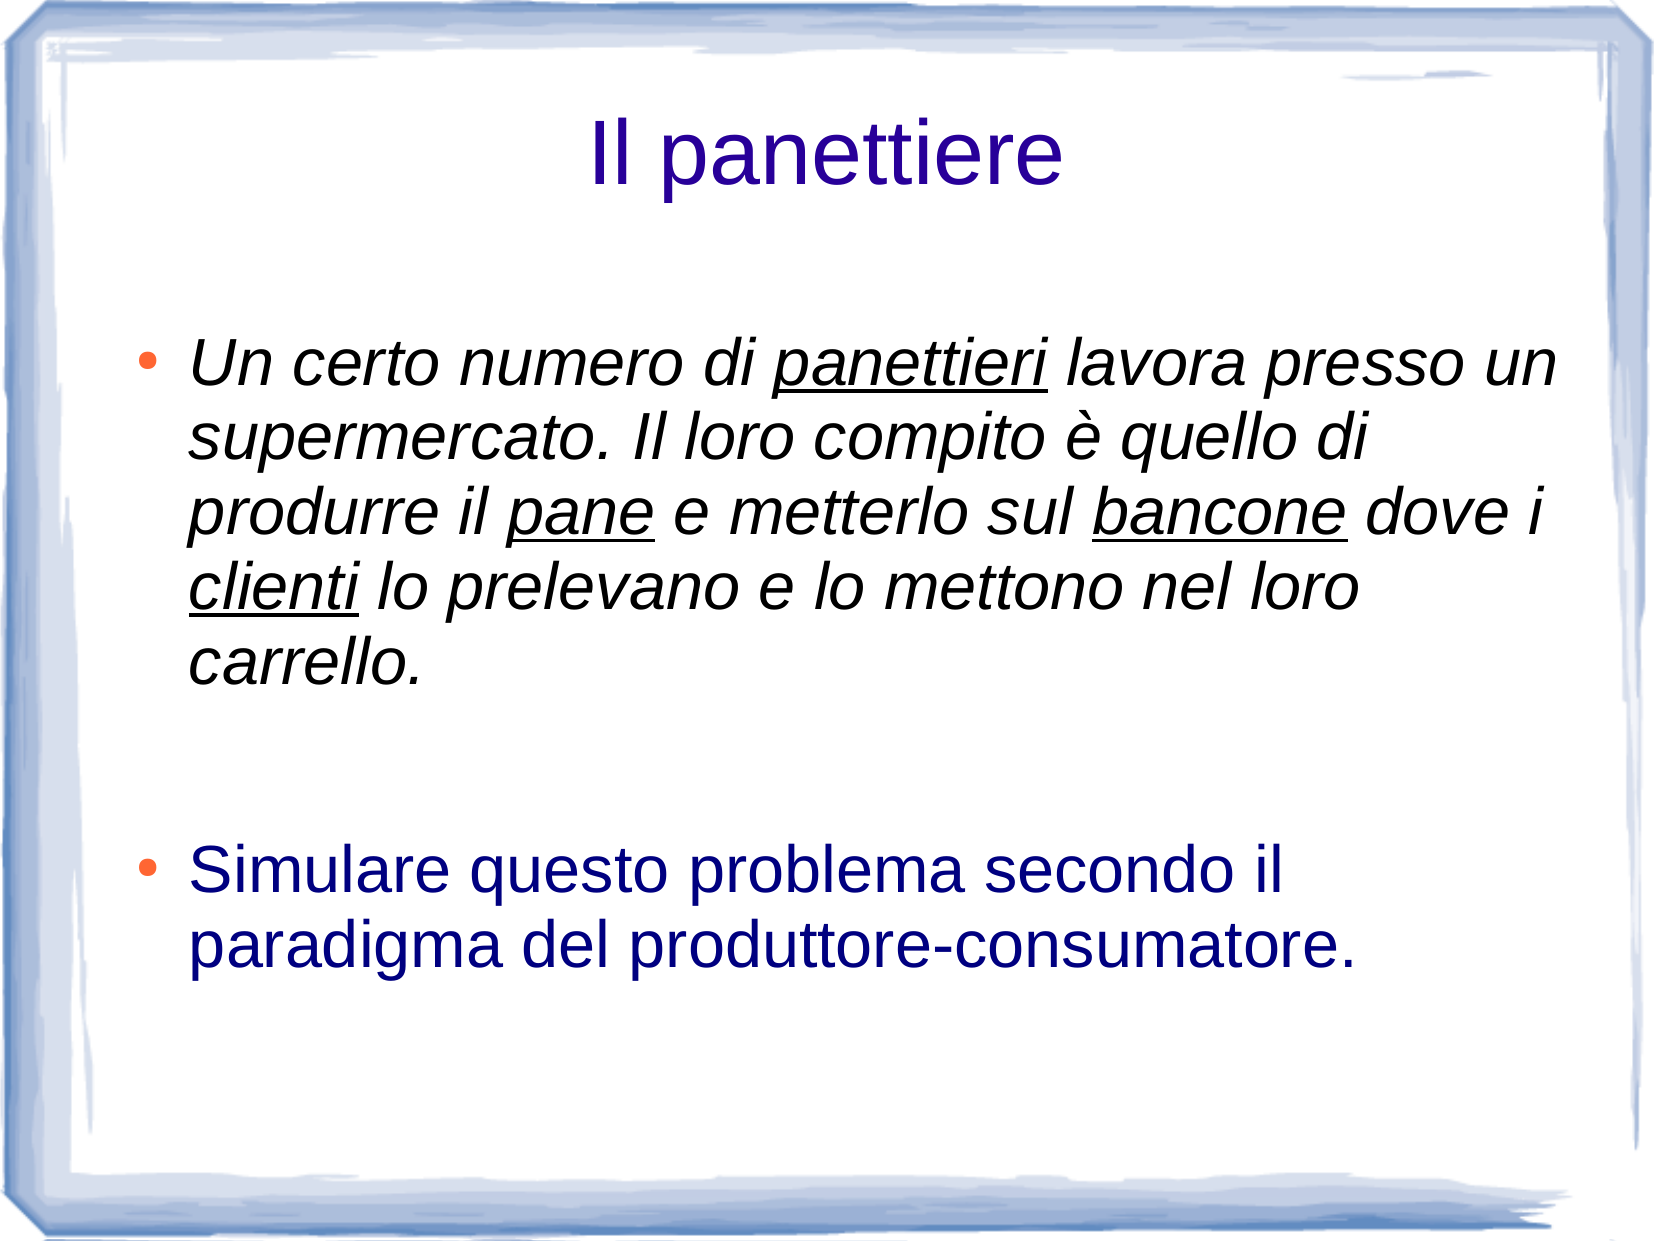

# Il panettiere
Un certo numero di panettieri lavora presso un supermercato. Il loro compito è quello di produrre il pane e metterlo sul bancone dove i clienti lo prelevano e lo mettono nel loro carrello.
Simulare questo problema secondo il paradigma del produttore-consumatore.